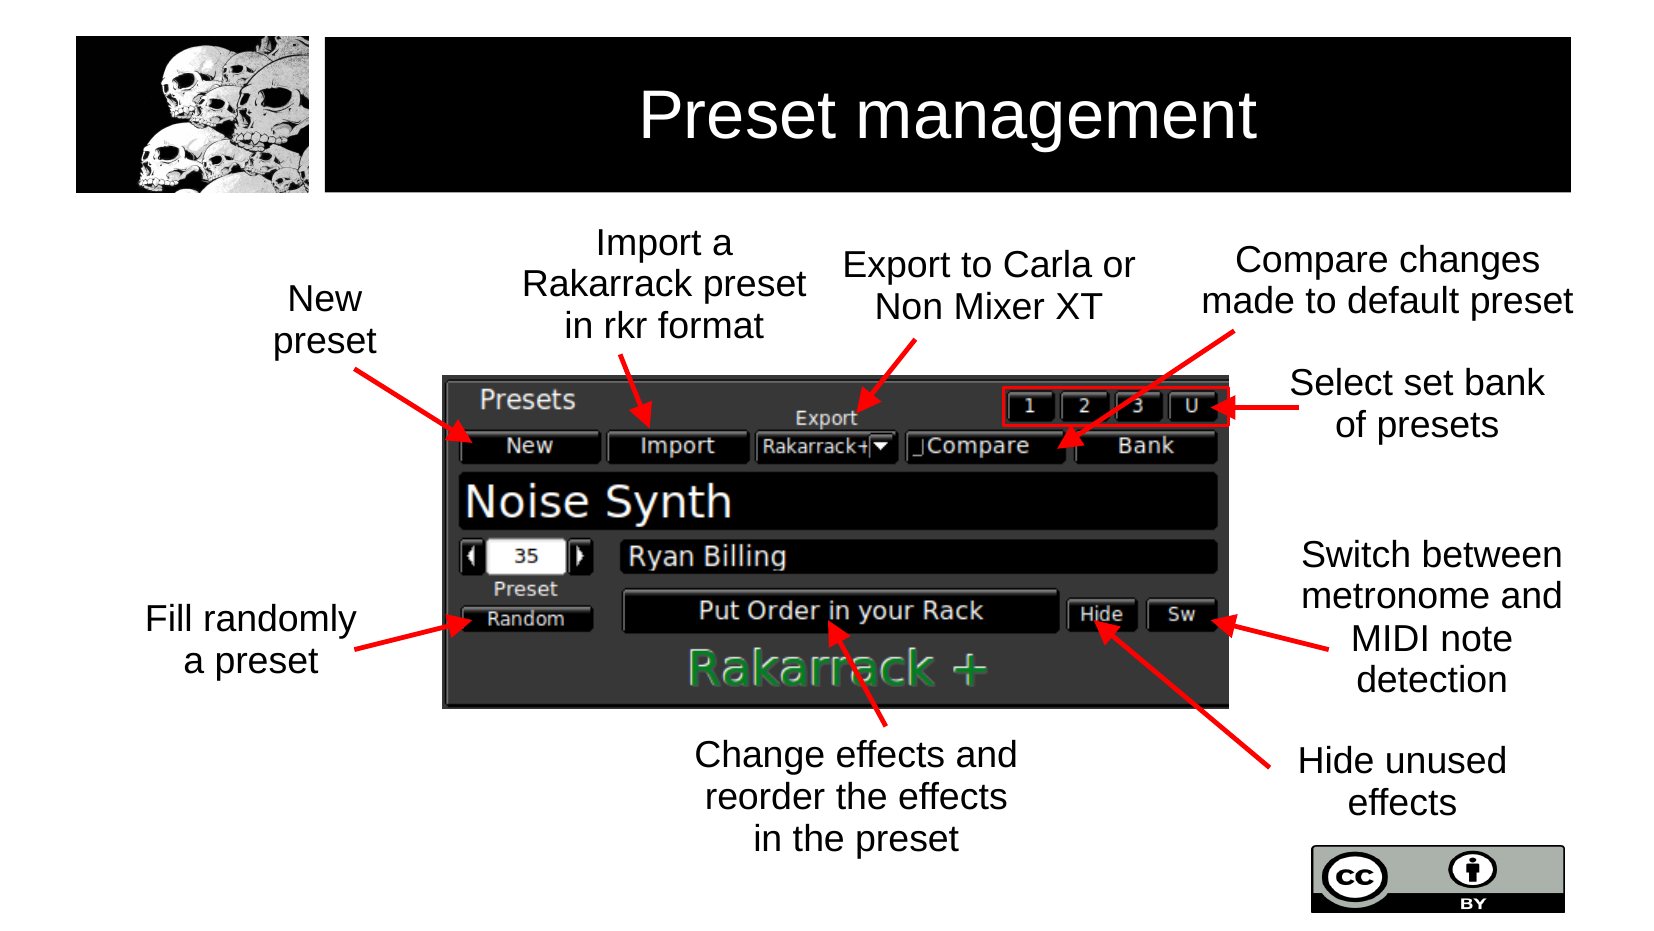

# Preset management
Import a Rakarrack preset in rkr format
Compare changes made to default preset
Export to Carla or Non Mixer XT
New preset
Select set bank of presets
Switch between metronome and MIDI note detection
Fill randomly a preset
Change effects and reorder the effects in the preset
Hide unused effects